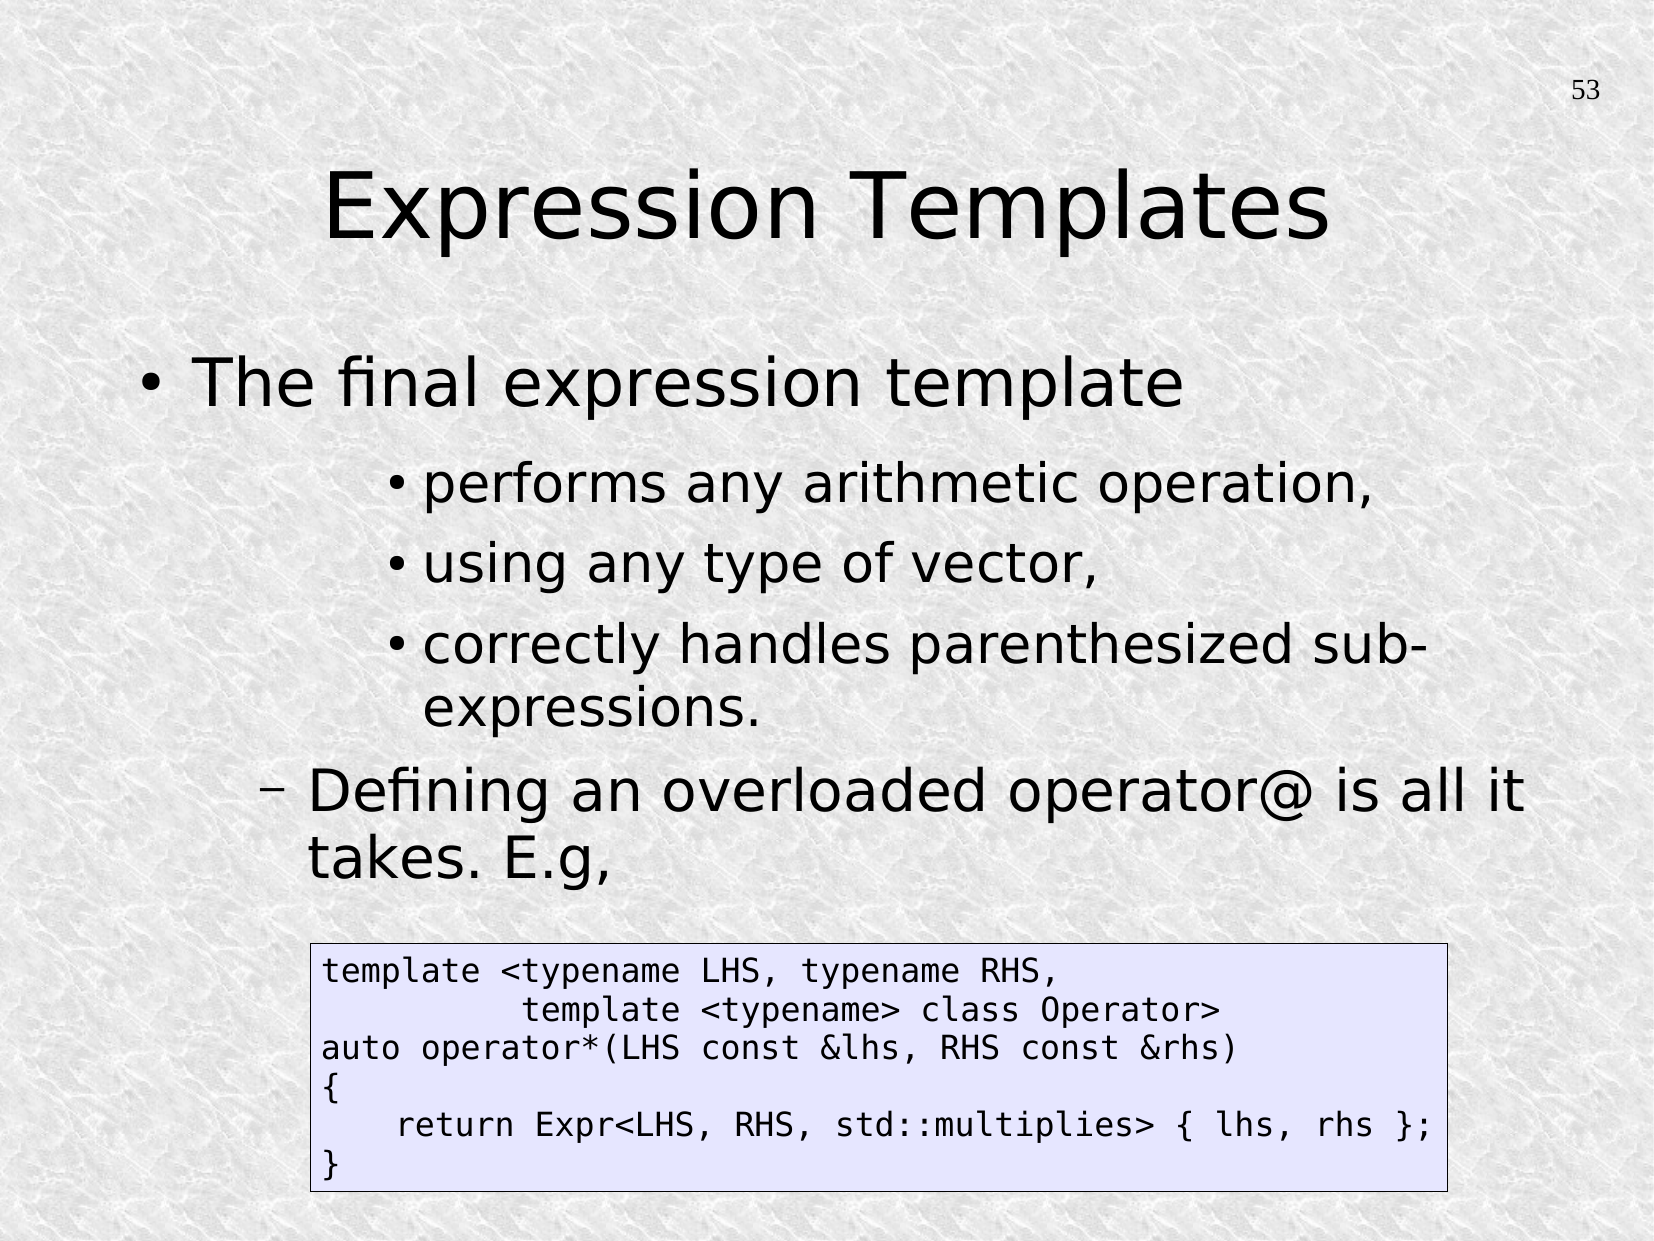

53
# Expression Templates
The final expression template
performs any arithmetic operation,
using any type of vector,
correctly handles parenthesized sub-expressions.
Defining an overloaded operator@ is all it takes. E.g,
template <typename LHS, typename RHS,
 template <typename> class Operator>
auto operator*(LHS const &lhs, RHS const &rhs)
{
	return Expr<LHS, RHS, std::multiplies> { lhs, rhs };
}